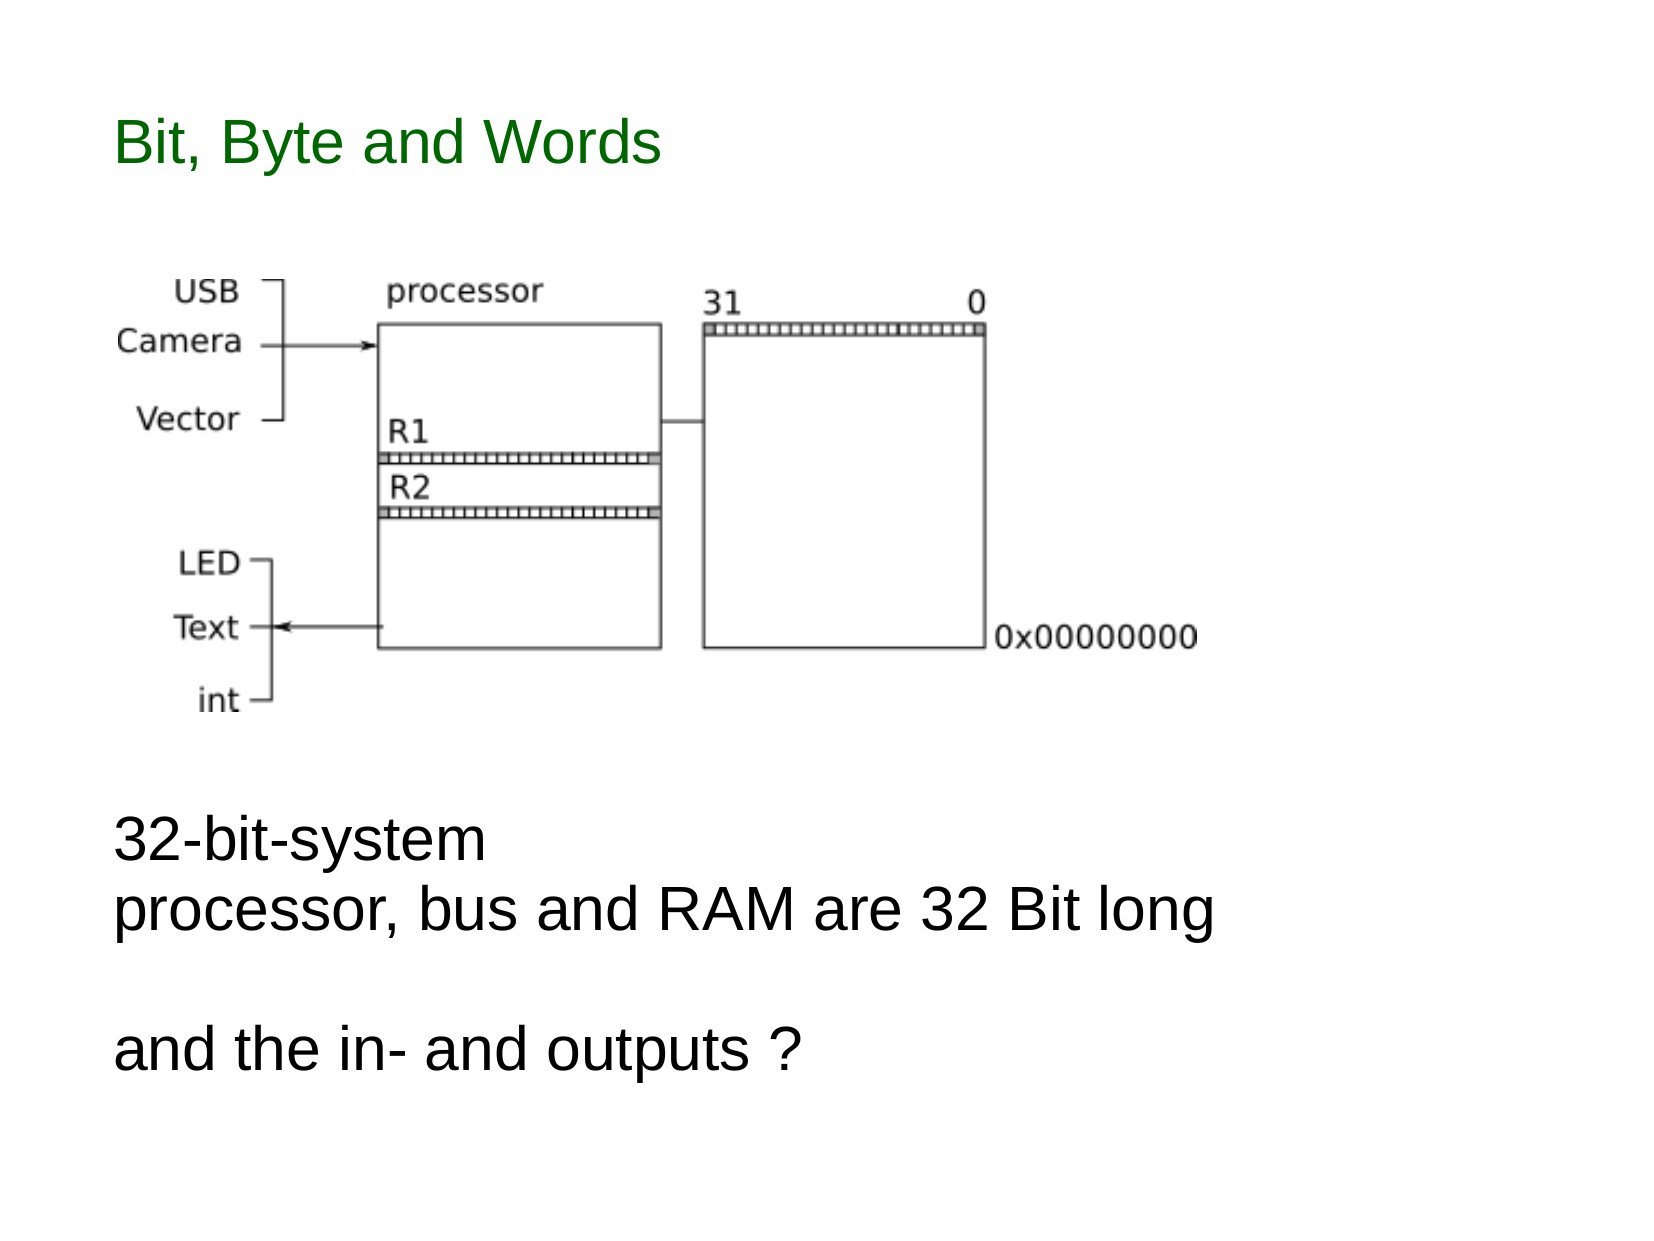

Bit, Byte and Words
32-bit-system
processor, bus and RAM are 32 Bit long
and the in- and outputs ?